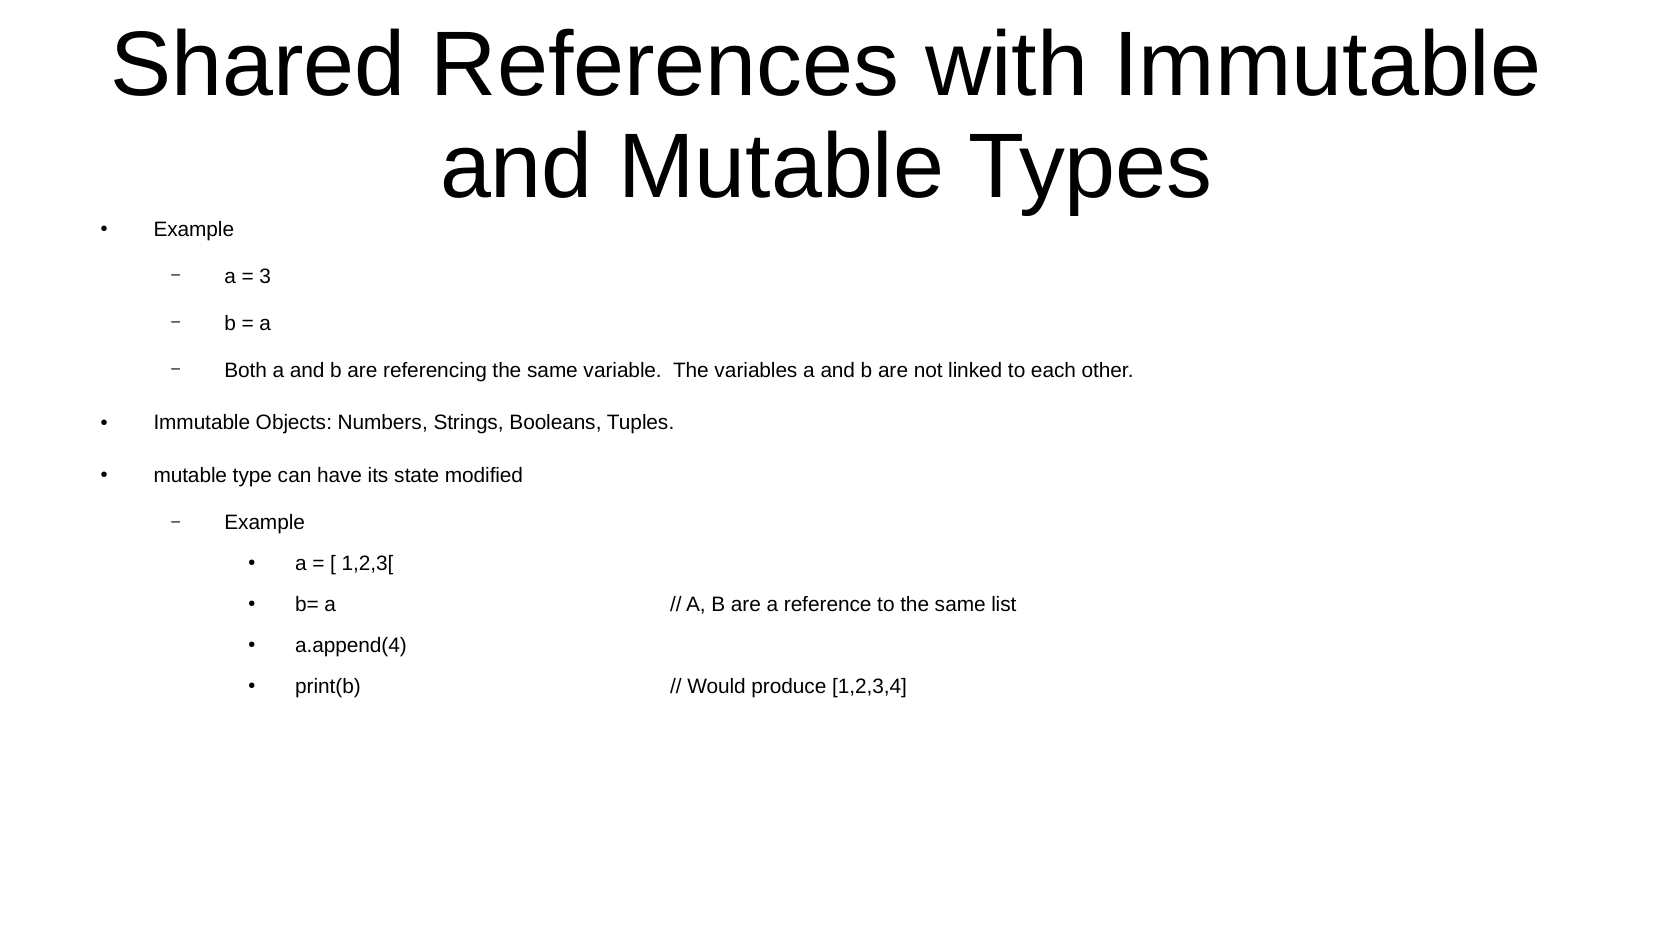

# Shared References with Immutable and Mutable Types
Example
a = 3
b = a
Both a and b are referencing the same variable. The variables a and b are not linked to each other.
Immutable Objects: Numbers, Strings, Booleans, Tuples.
mutable type can have its state modified
Example
a = [ 1,2,3[
b= a					// A, B are a reference to the same list
a.append(4)
print(b)					// Would produce [1,2,3,4]